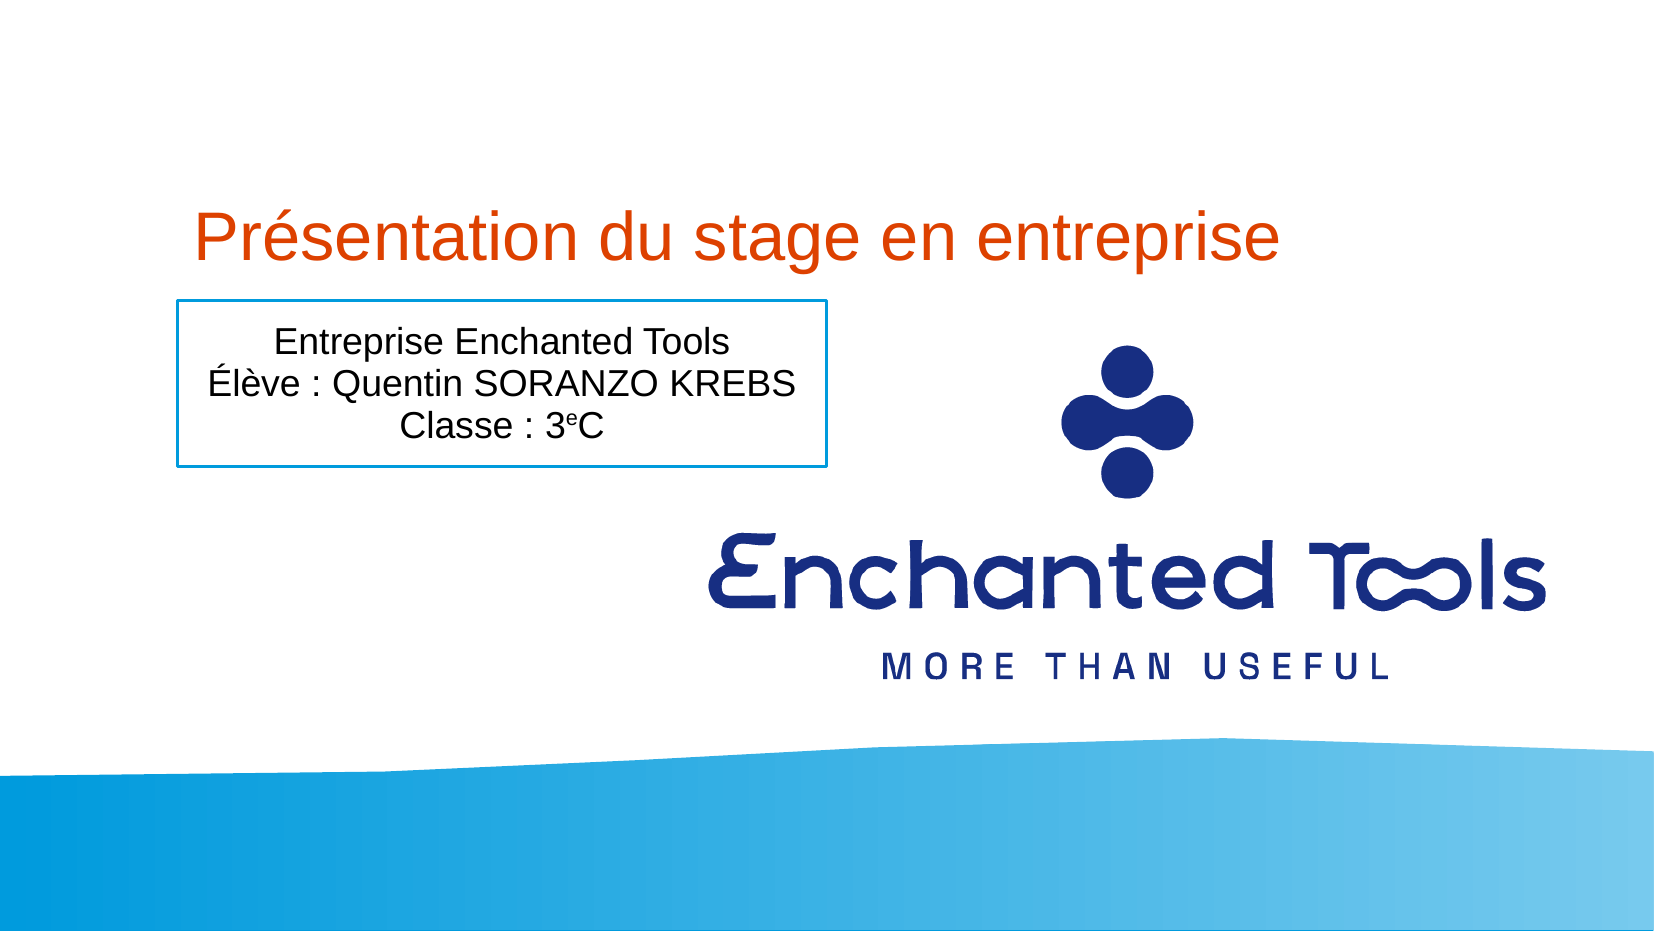

# Présentation du stage en entreprise
Entreprise Enchanted Tools
Élève : Quentin SORANZO KREBS
Classe : 3eC